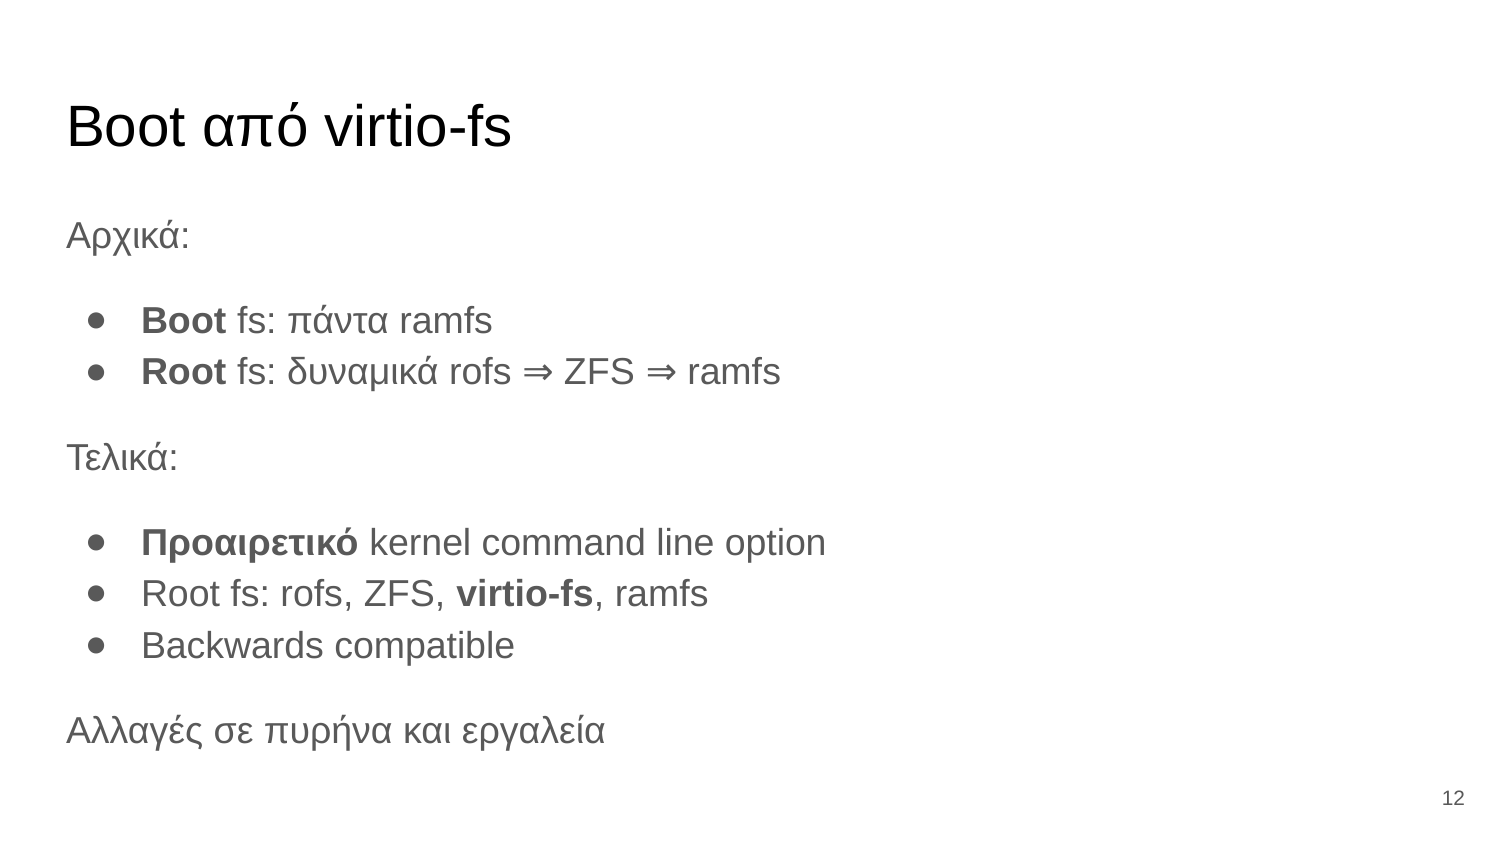

# Boot από virtio-fs
Αρχικά:
Boot fs: πάντα ramfs
Root fs: δυναμικά rofs ⇒ ZFS ⇒ ramfs
Τελικά:
Προαιρετικό kernel command line option
Root fs: rofs, ZFS, virtio-fs, ramfs
Backwards compatible
Αλλαγές σε πυρήνα και εργαλεία